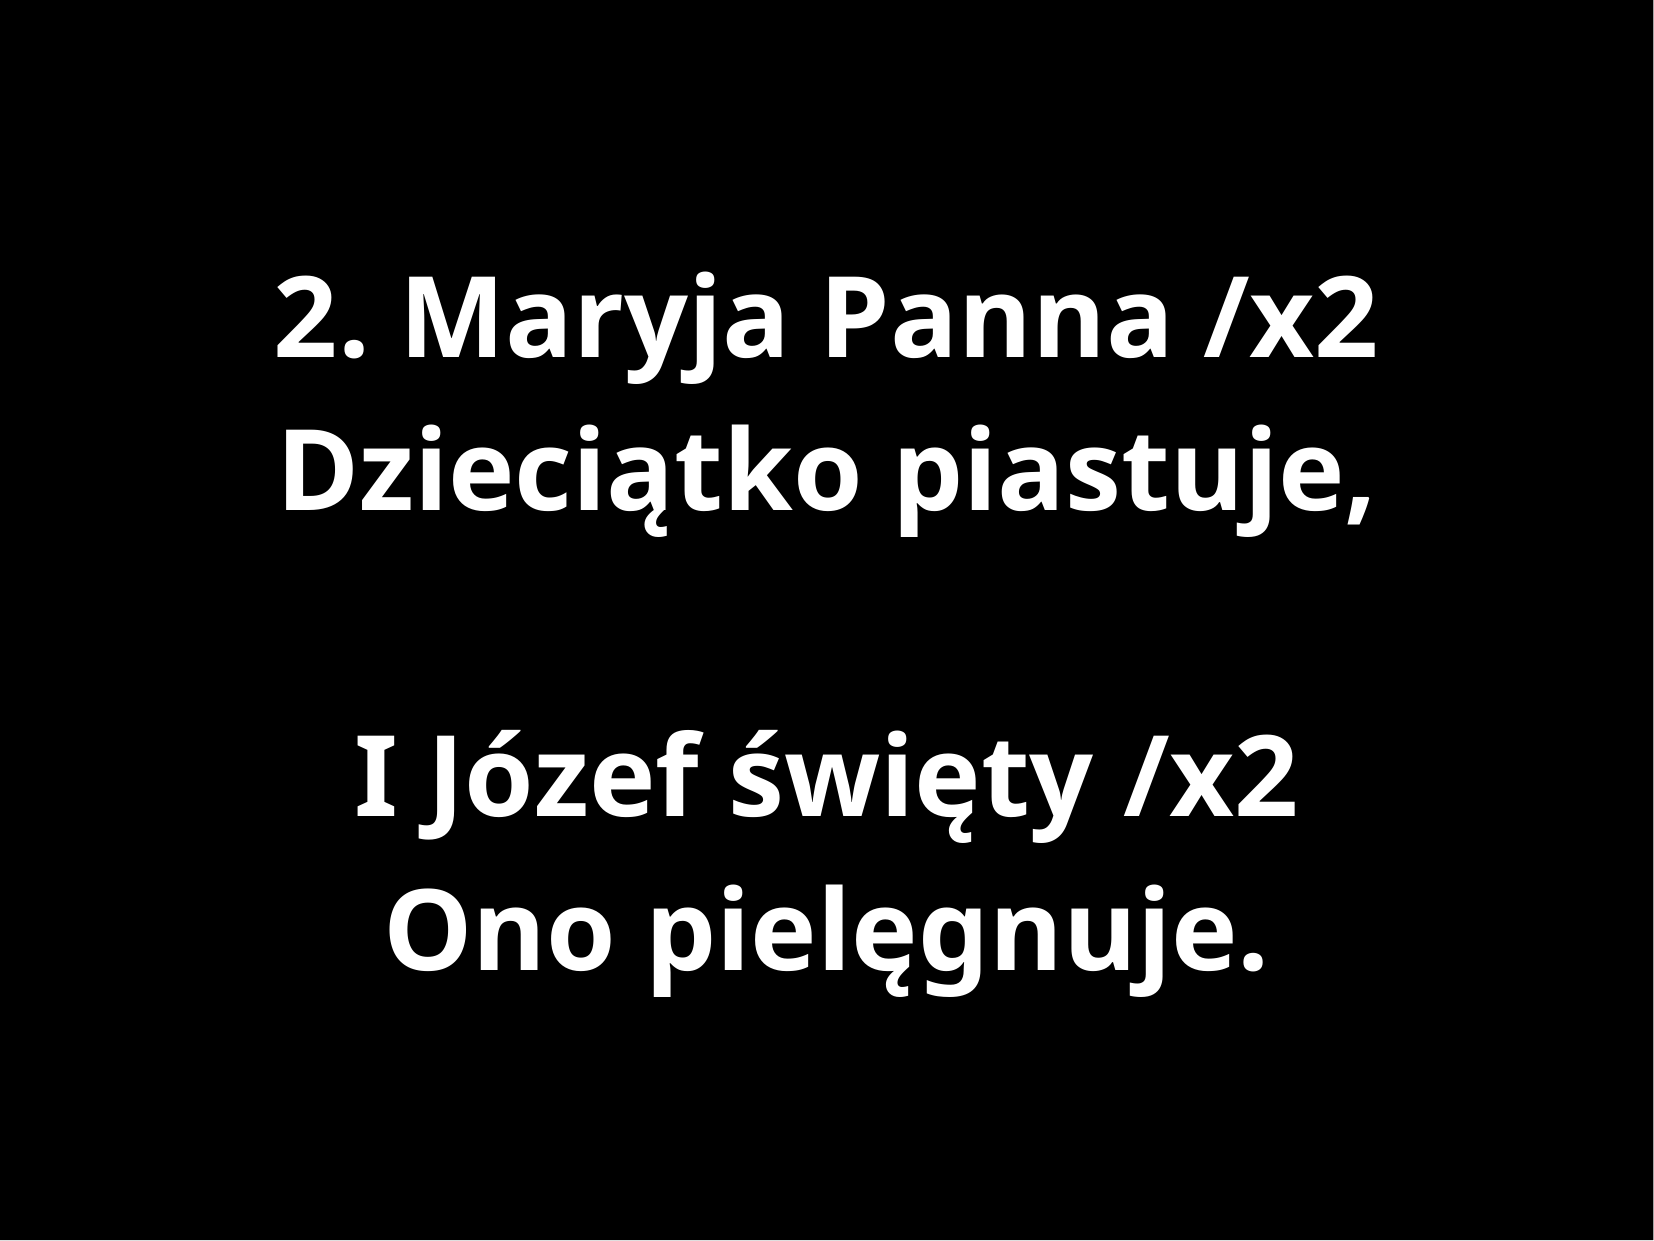

# 2. Maryja Panna /x2 Dzieciątko piastuje, I Józef święty /x2 Ono pielęgnuje.